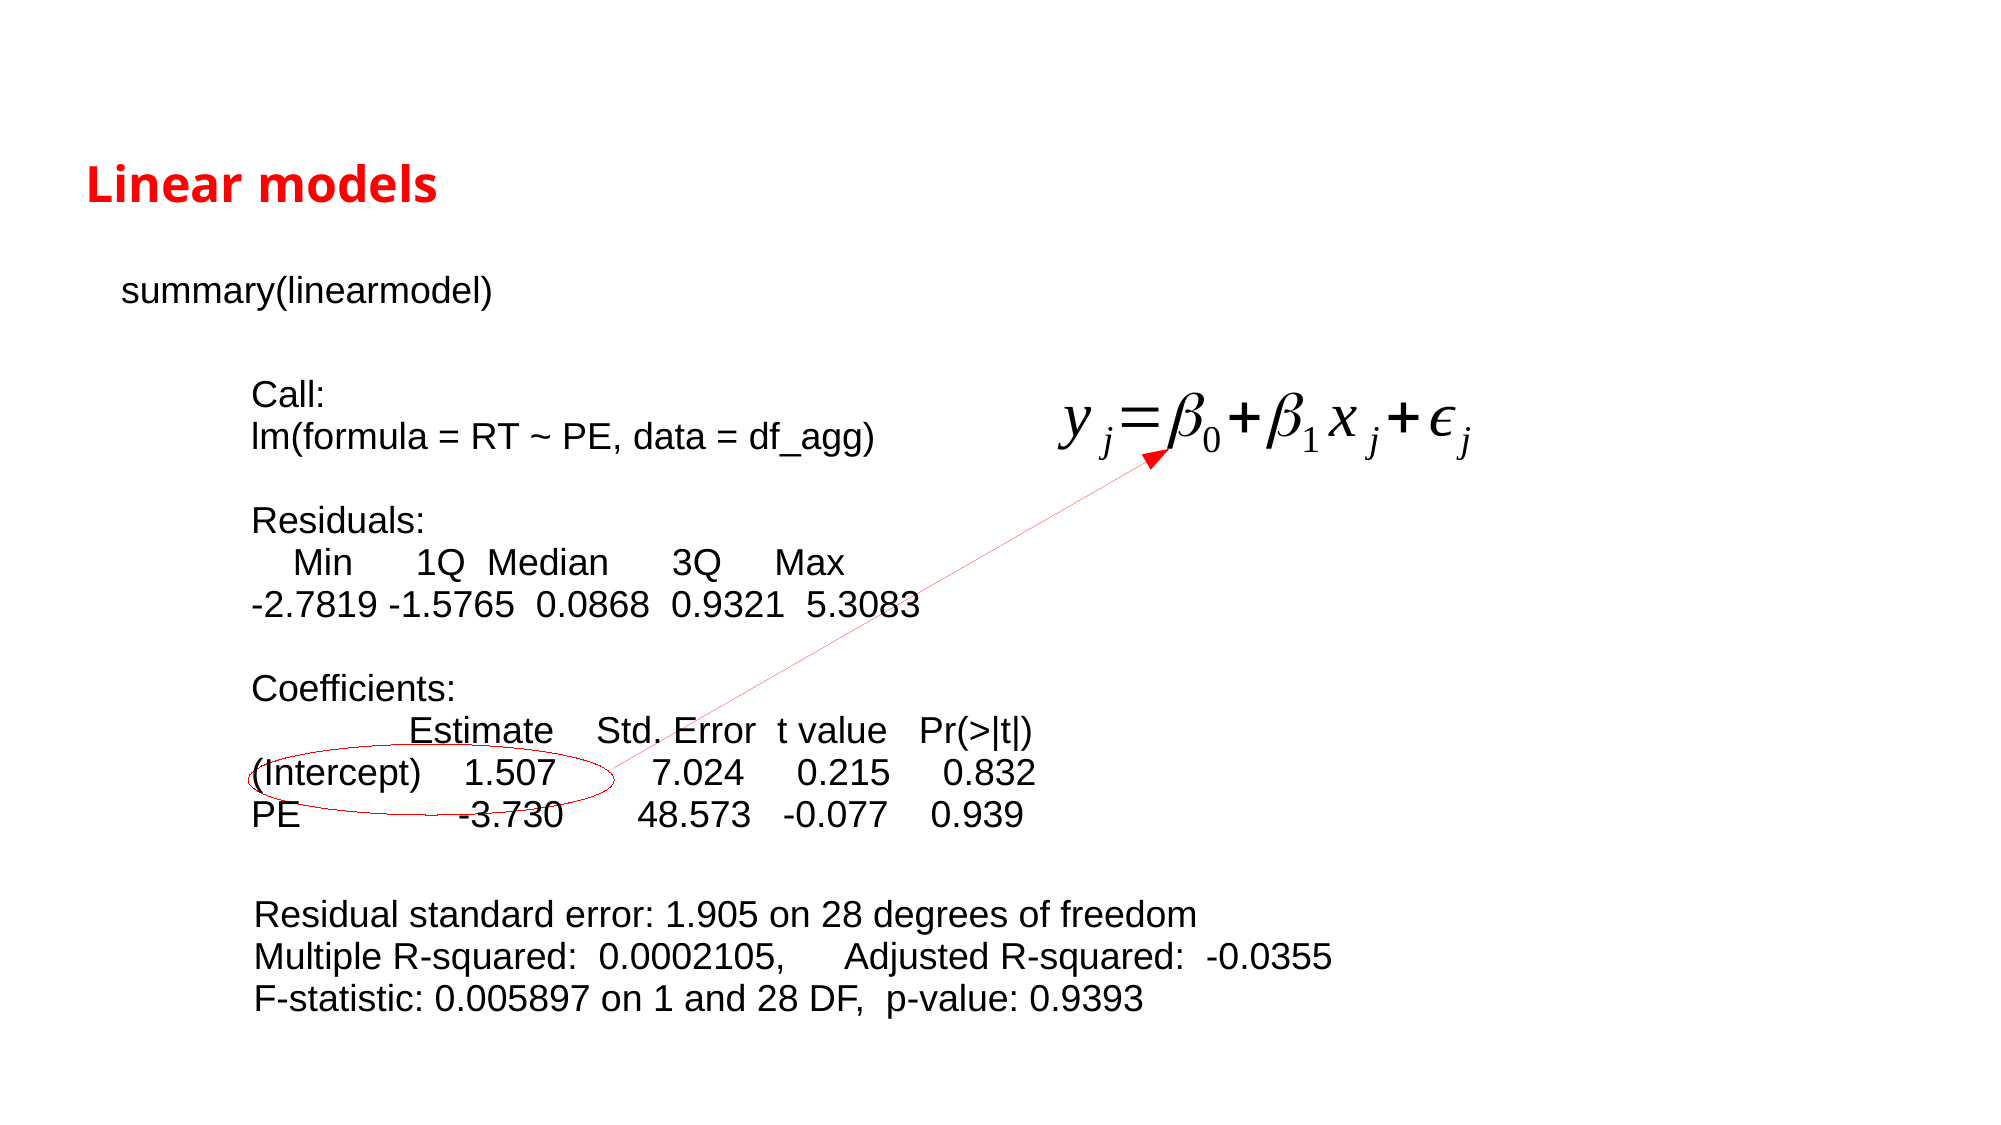

Linear models
summary(linearmodel)
Call:
lm(formula = RT ~ PE, data = df_agg)
Residuals:
 Min 1Q Median 3Q Max
-2.7819 -1.5765 0.0868 0.9321 5.3083
Coefficients:
 Estimate Std. Error t value Pr(>|t|)
(Intercept) 1.507 7.024 0.215 0.832
PE -3.730 48.573 -0.077 0.939
Residual standard error: 1.905 on 28 degrees of freedom
Multiple R-squared: 0.0002105,	Adjusted R-squared: -0.0355
F-statistic: 0.005897 on 1 and 28 DF, p-value: 0.9393